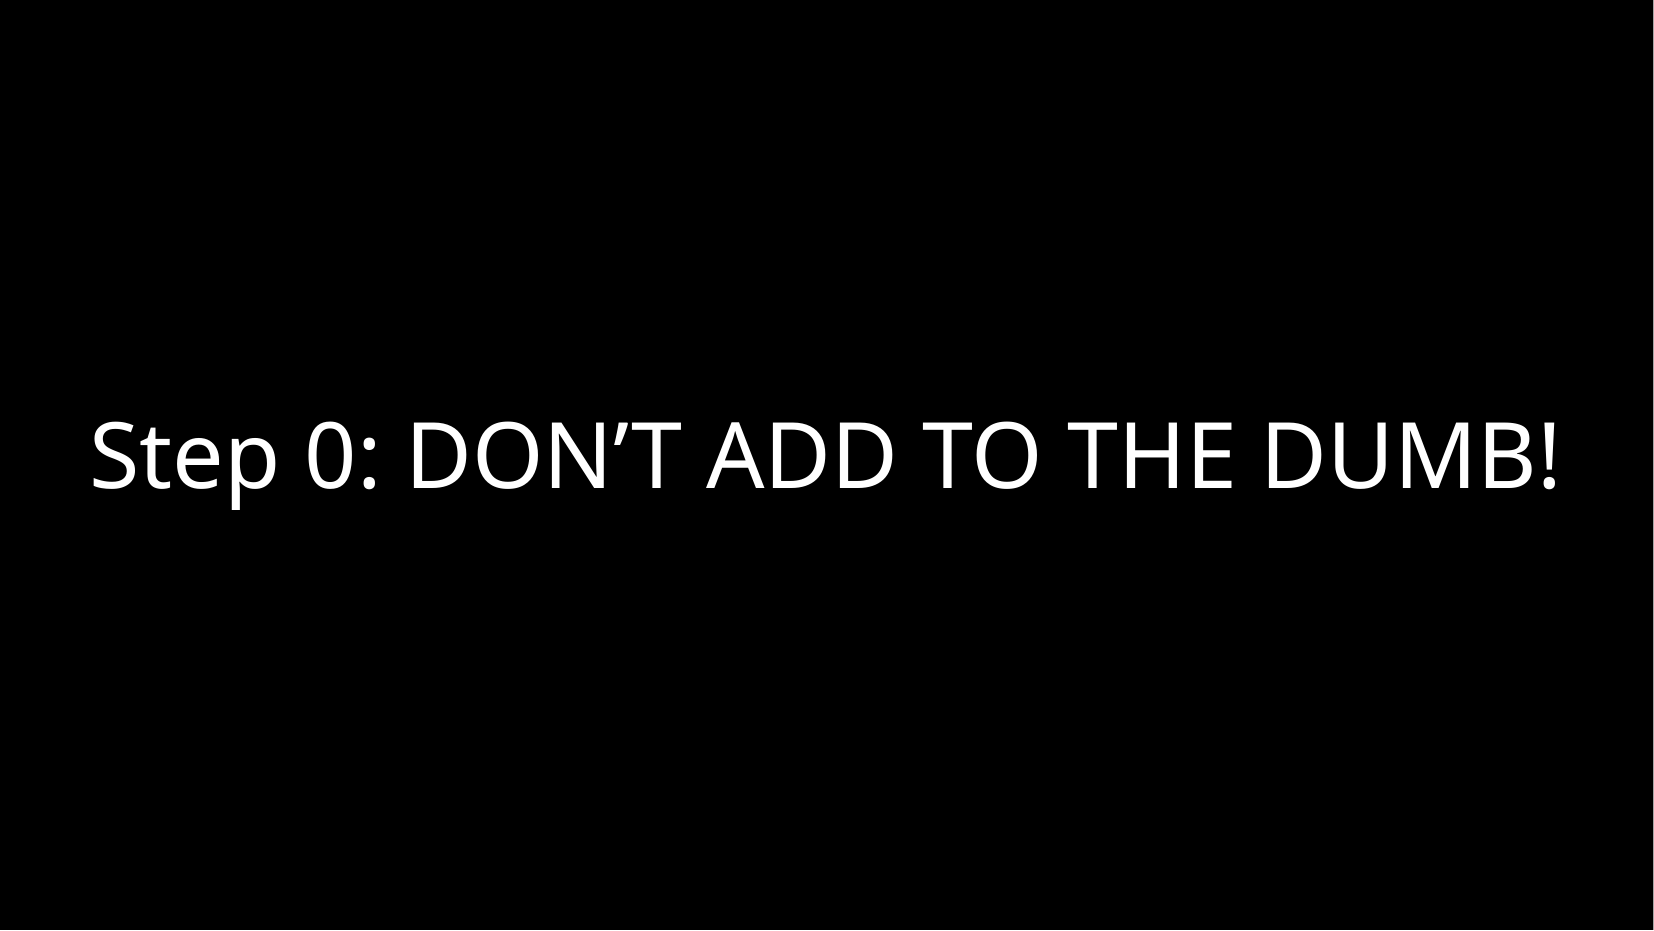

# Step 0: DON’T ADD TO THE DUMB!